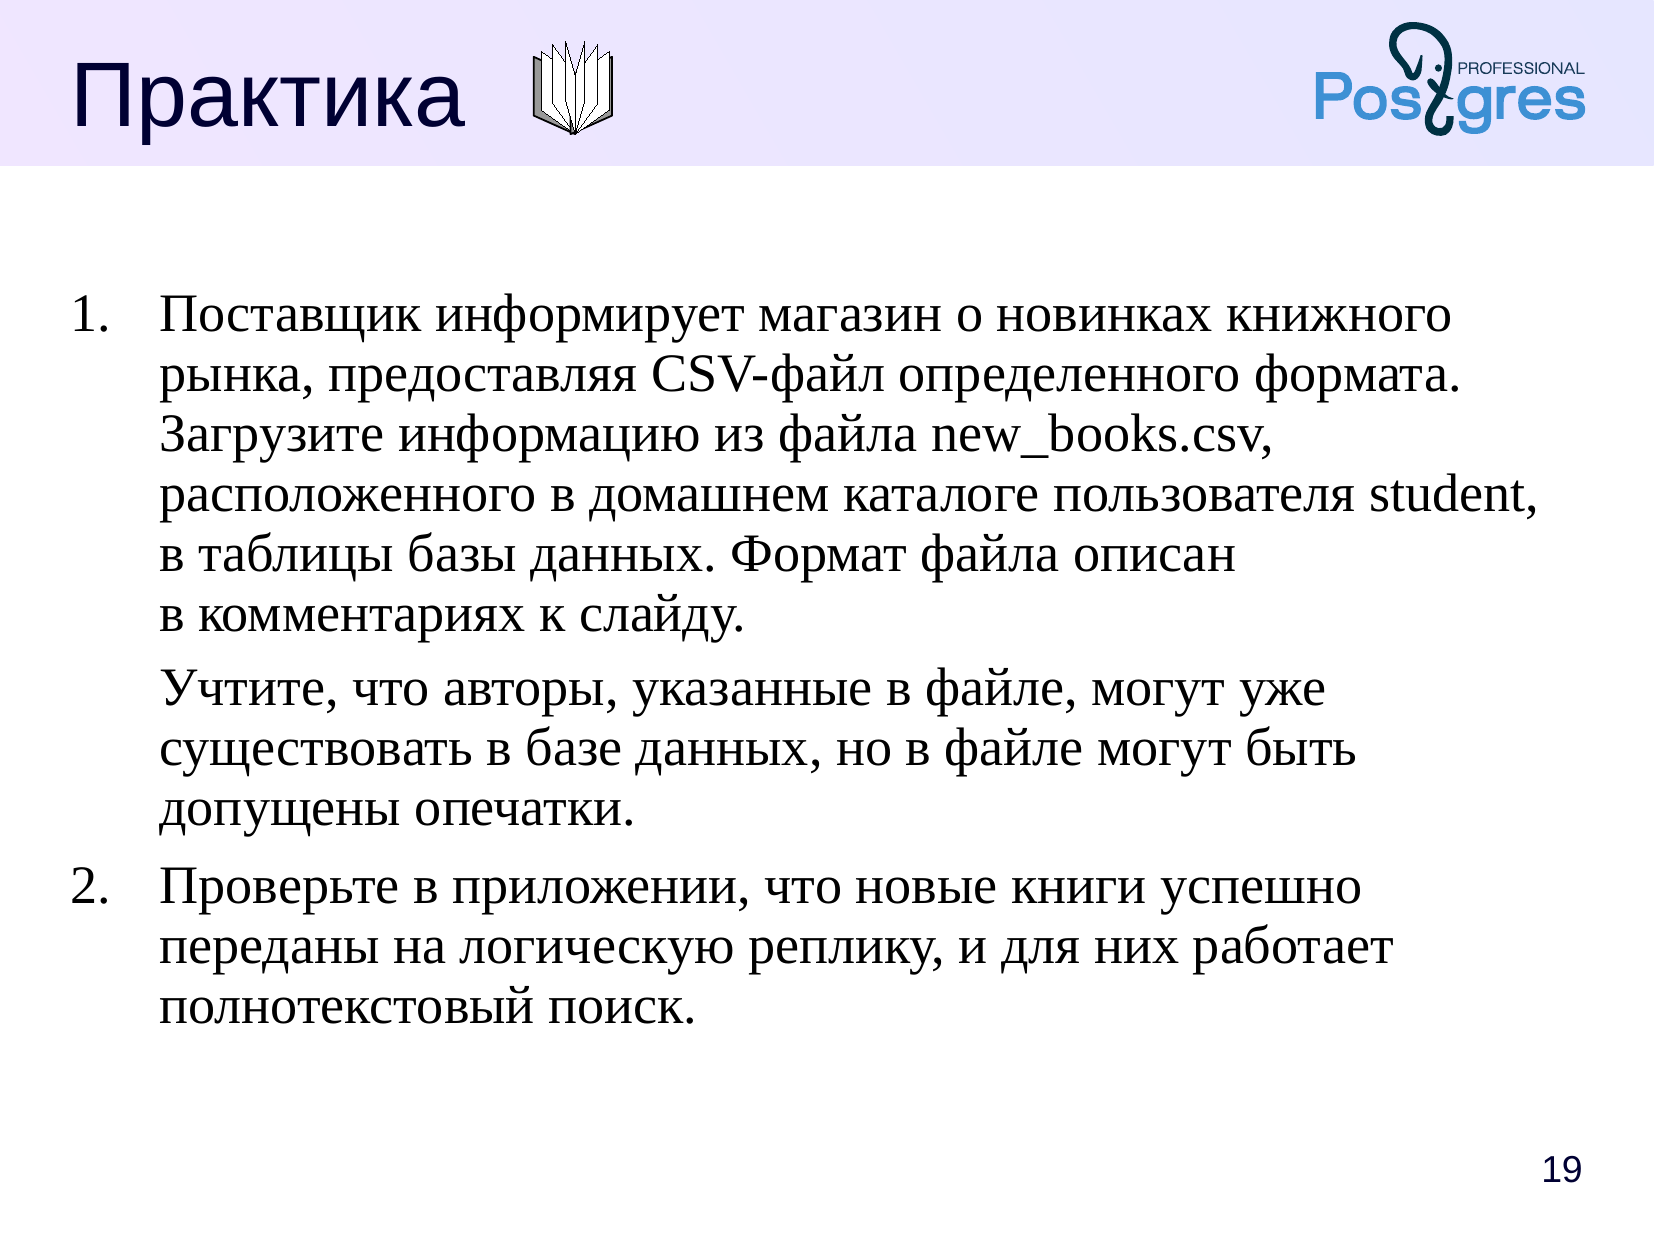

# Практика
Поставщик информирует магазин о новинках книжного рынка, предоставляя CSV-файл определенного формата.
Загрузите информацию из файла new_books.csv, расположенного в домашнем каталоге пользователя student,
в таблицы базы данных. Формат файла описан
в комментариях к слайду.
Учтите, что авторы, указанные в файле, могут уже существовать в базе данных, но в файле могут быть допущены опечатки.
Проверьте в приложении, что новые книги успешно переданы на логическую реплику, и для них работает полнотекстовый поиск.